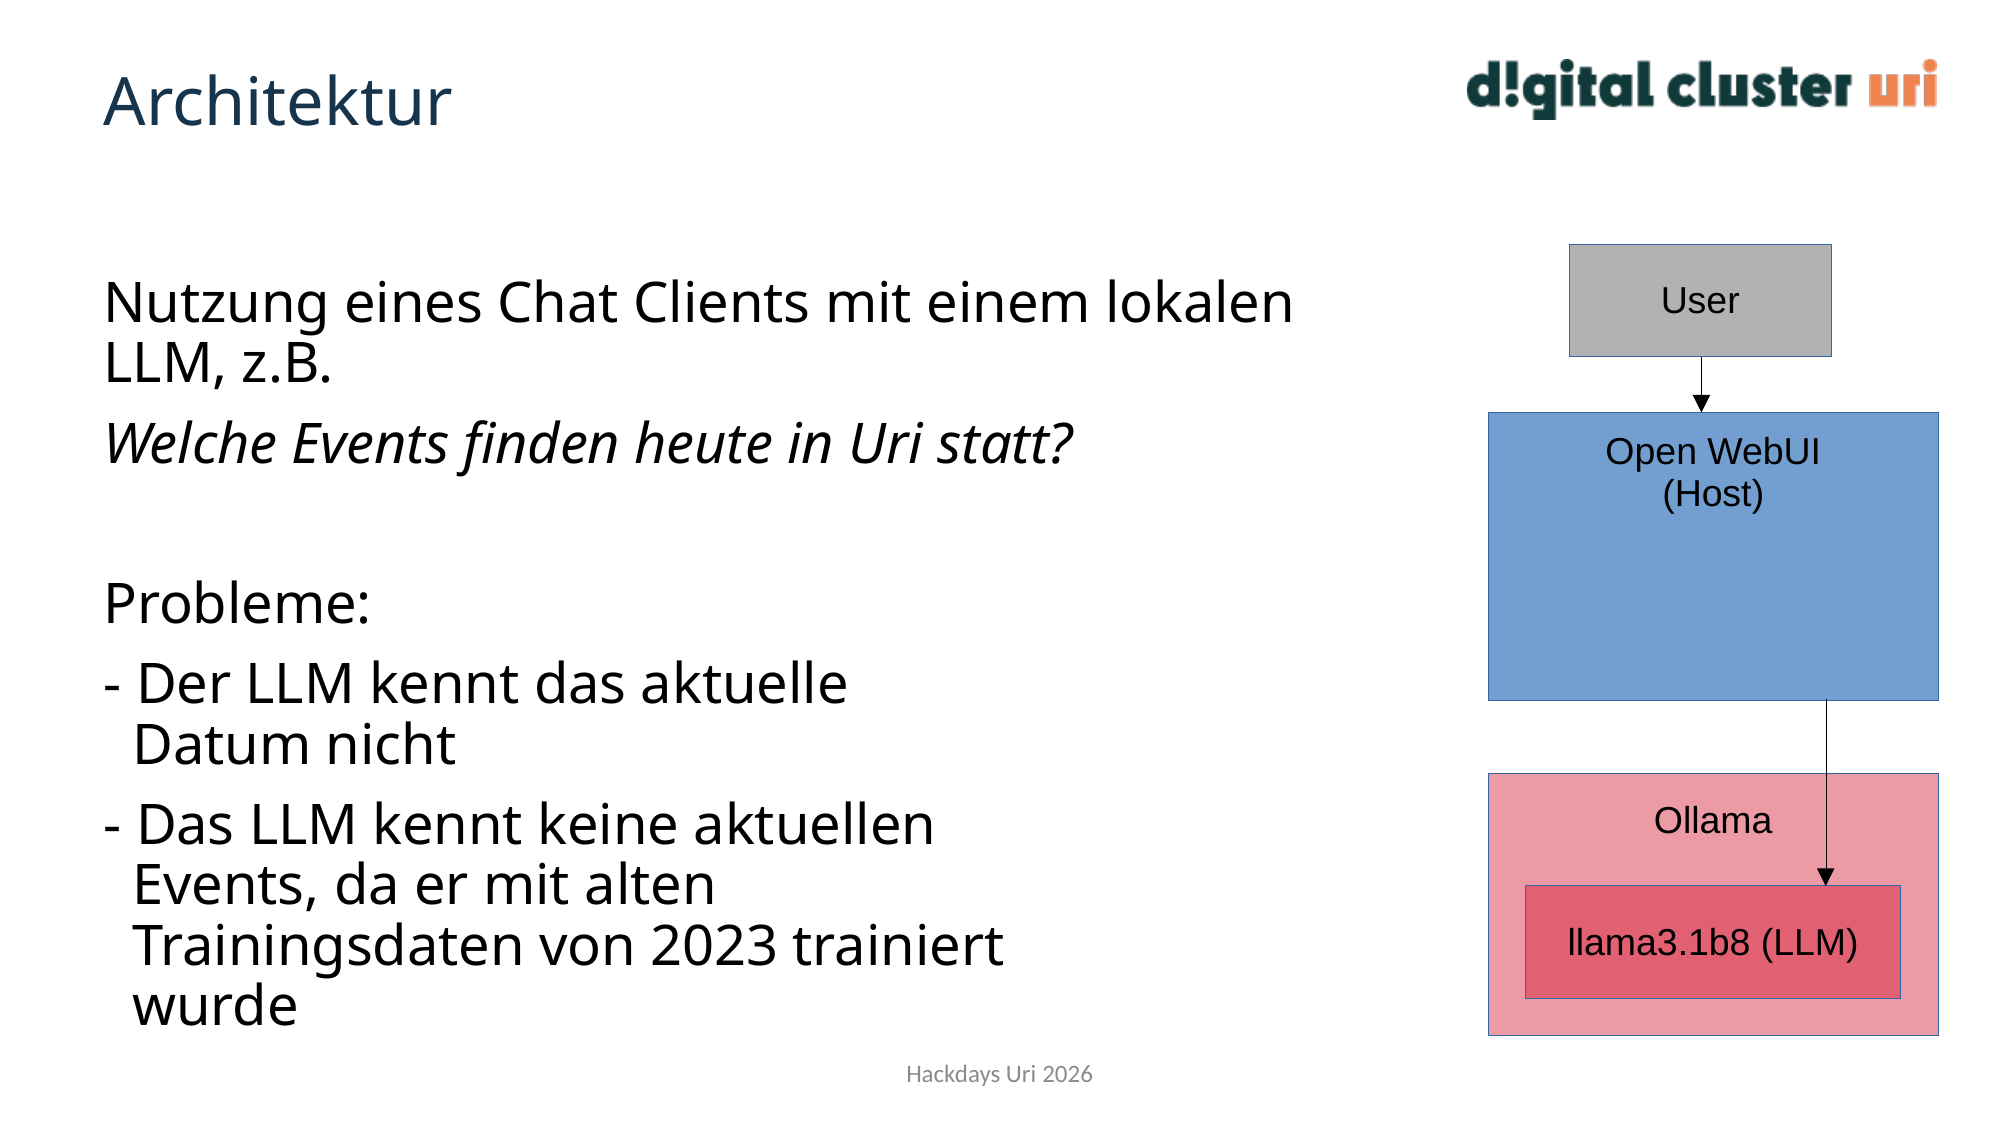

# Architektur
User
Nutzung eines Chat Clients mit einem lokalen LLM, z.B.
Welche Events finden heute in Uri statt?
Probleme:
- Der LLM kennt das aktuelle
 Datum nicht
- Das LLM kennt keine aktuellen
 Events, da er mit alten
 Trainingsdaten von 2023 trainiert
 wurde
Open WebUI
(Host)
Ollama
llama3.1b8 (LLM)
Hackdays Uri 2026